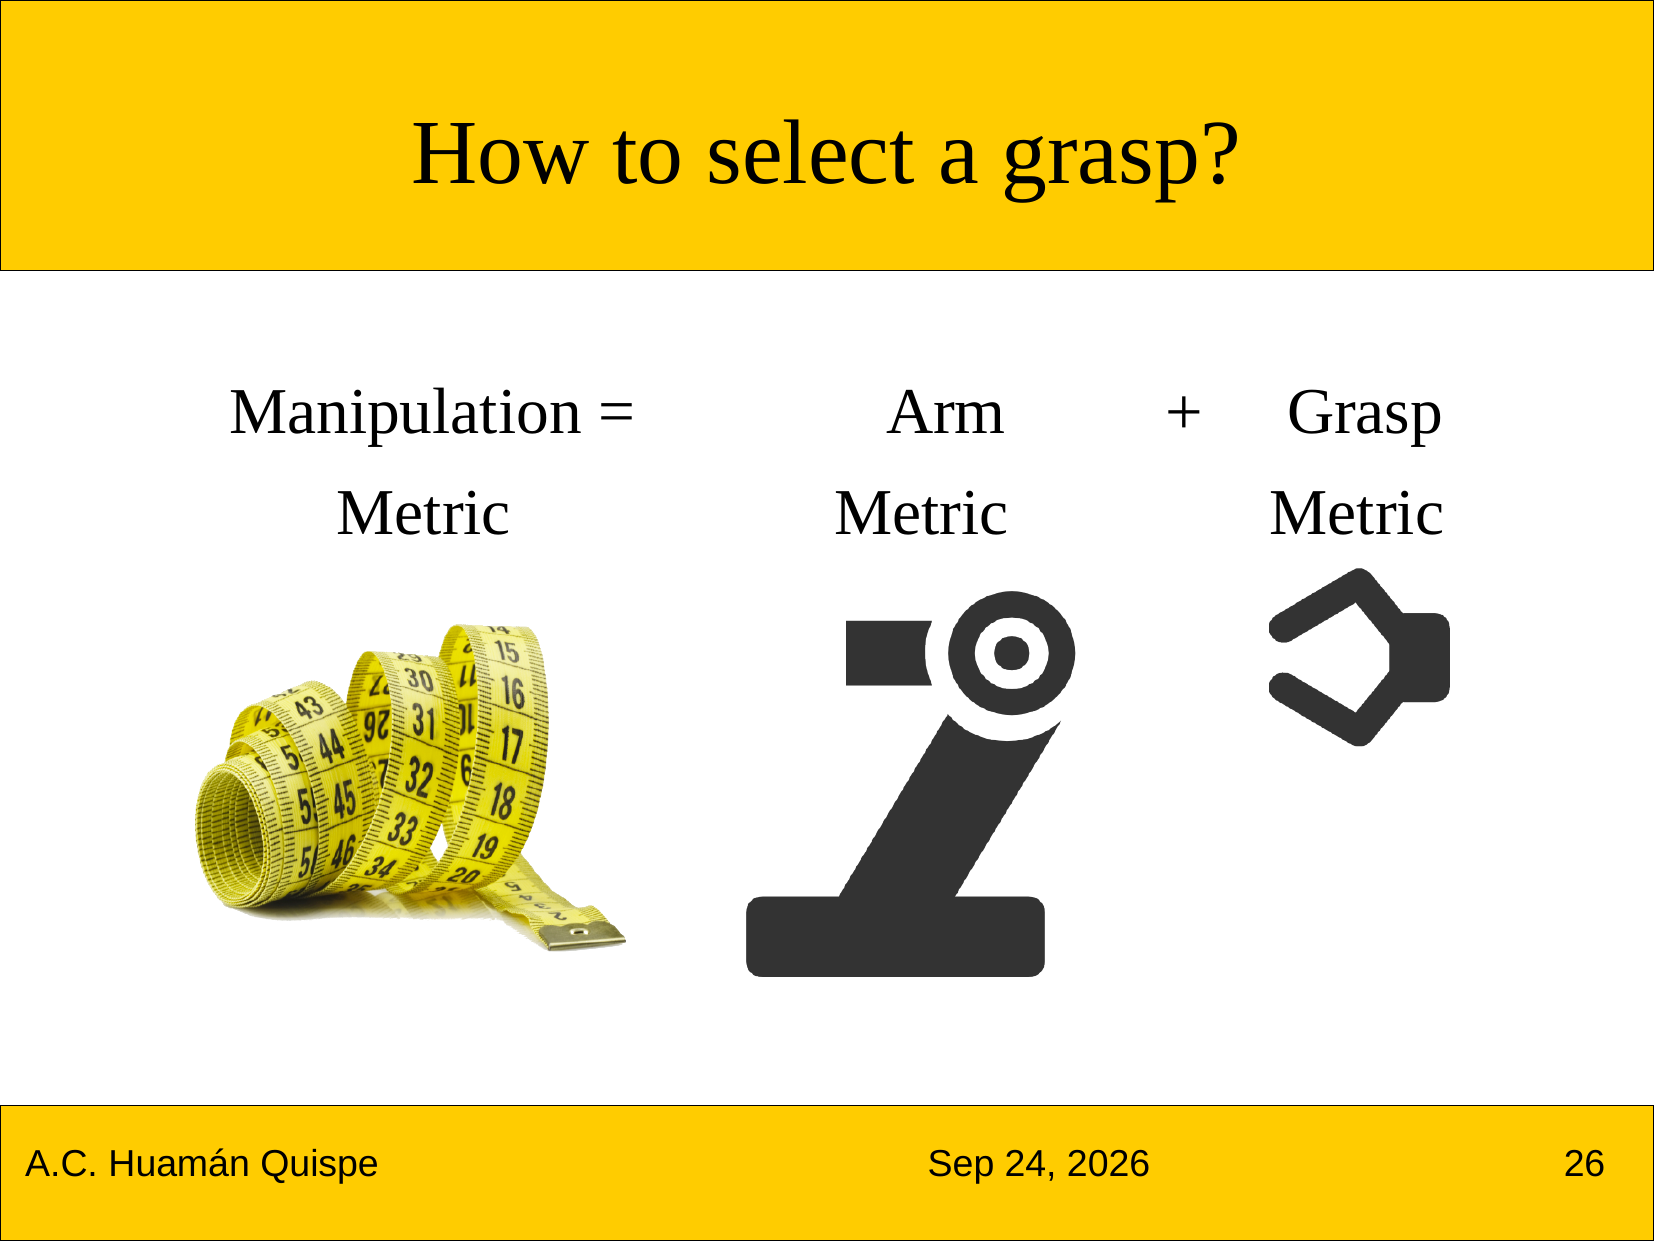

# How to select a grasp?
Manipulation =
Metric
Arm
Metric
Grasp
Metric
+